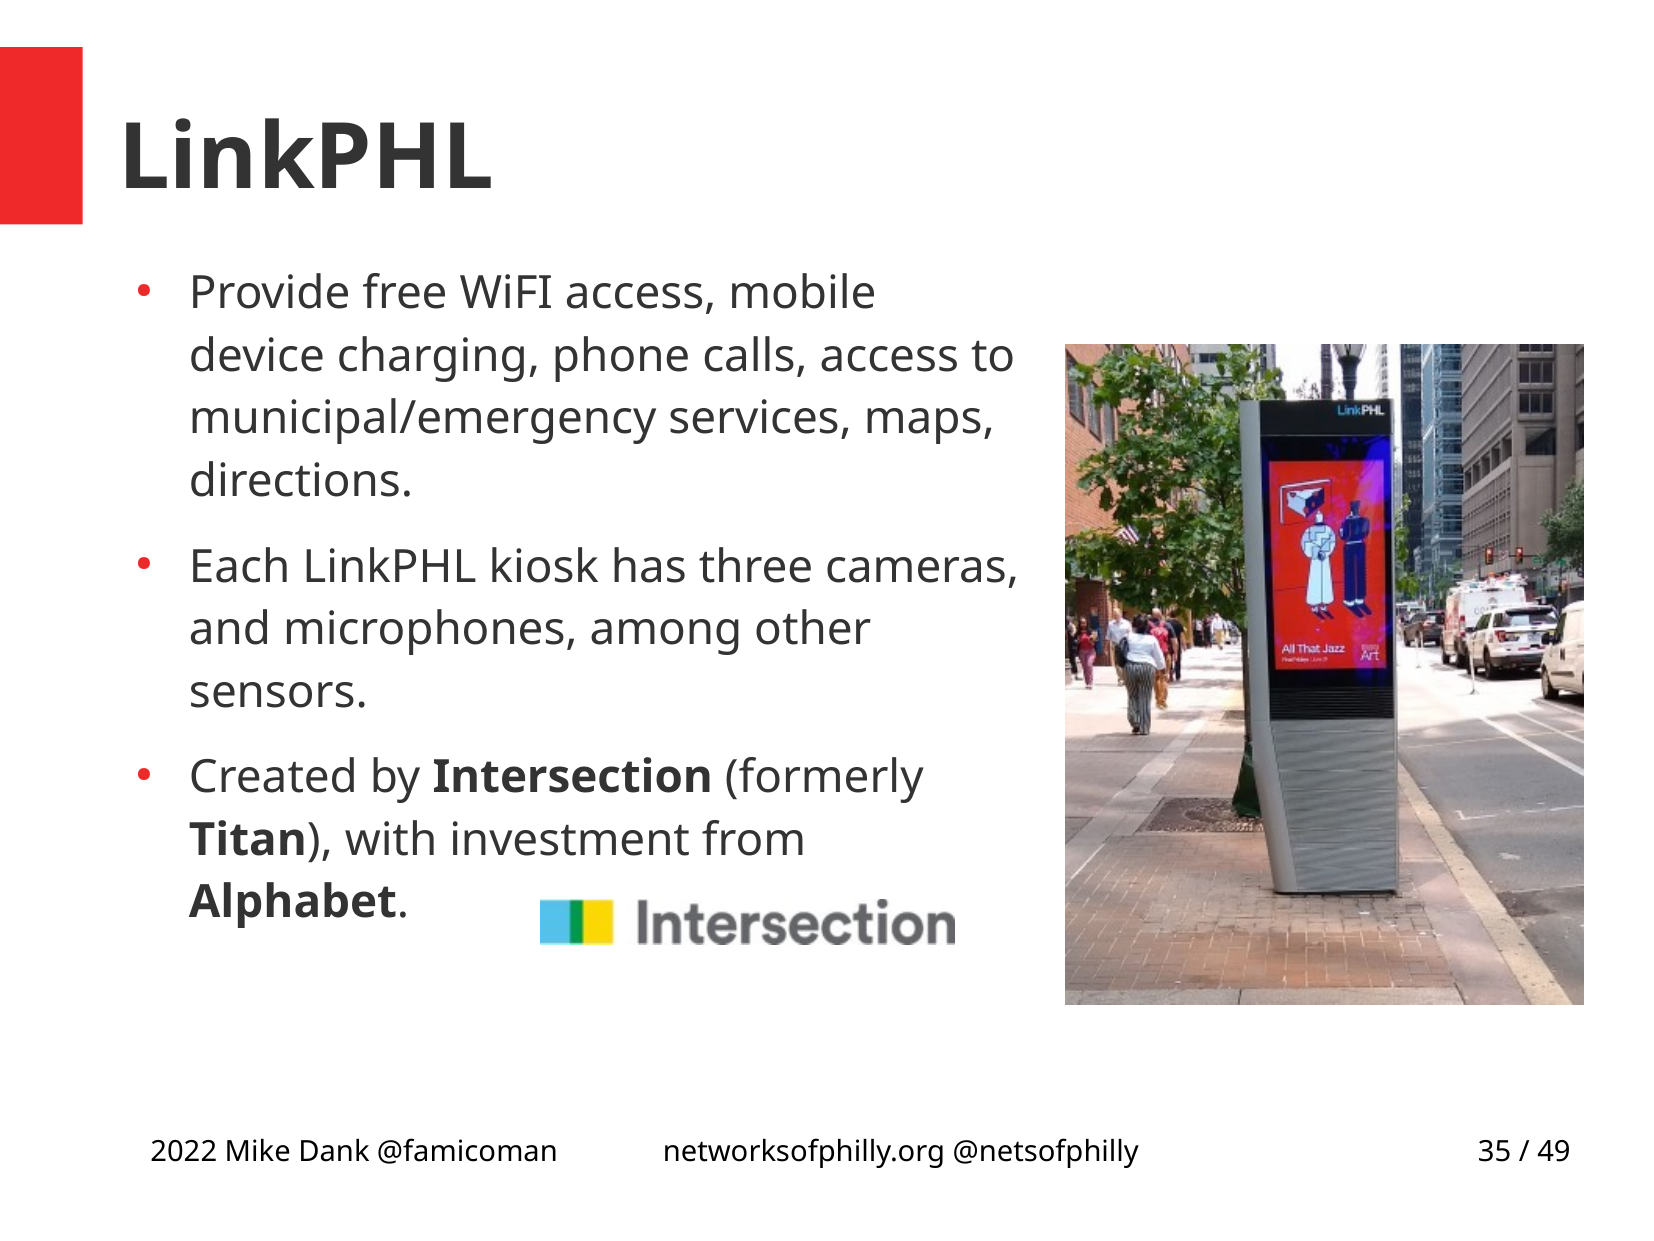

# LinkPHL
Provide free WiFI access, mobile device charging, phone calls, access to municipal/emergency services, maps, directions.
Each LinkPHL kiosk has three cameras, and microphones, among other sensors.
Created by Intersection (formerly Titan), with investment from Alphabet.
2022 Mike Dank @famicoman networksofphilly.org @netsofphilly
35